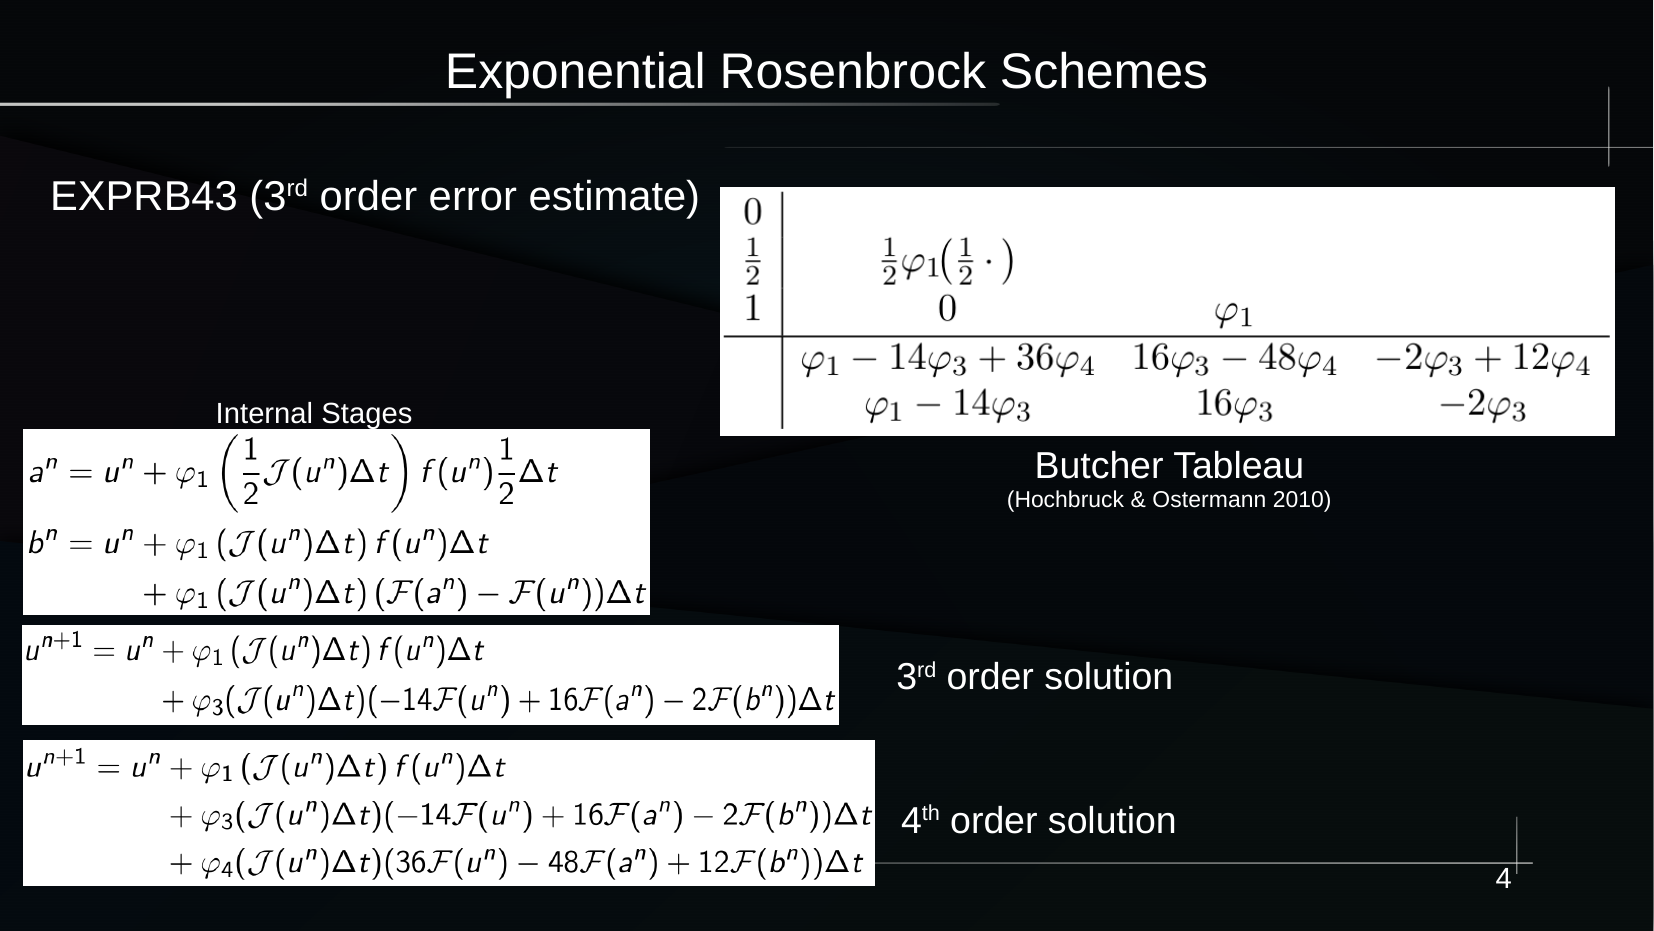

Exponential Rosenbrock Schemes
EXPRB43 (3rd order error estimate)
Internal Stages
Butcher Tableau
(Hochbruck & Ostermann 2010)
3rd order solution
4th order solution
4